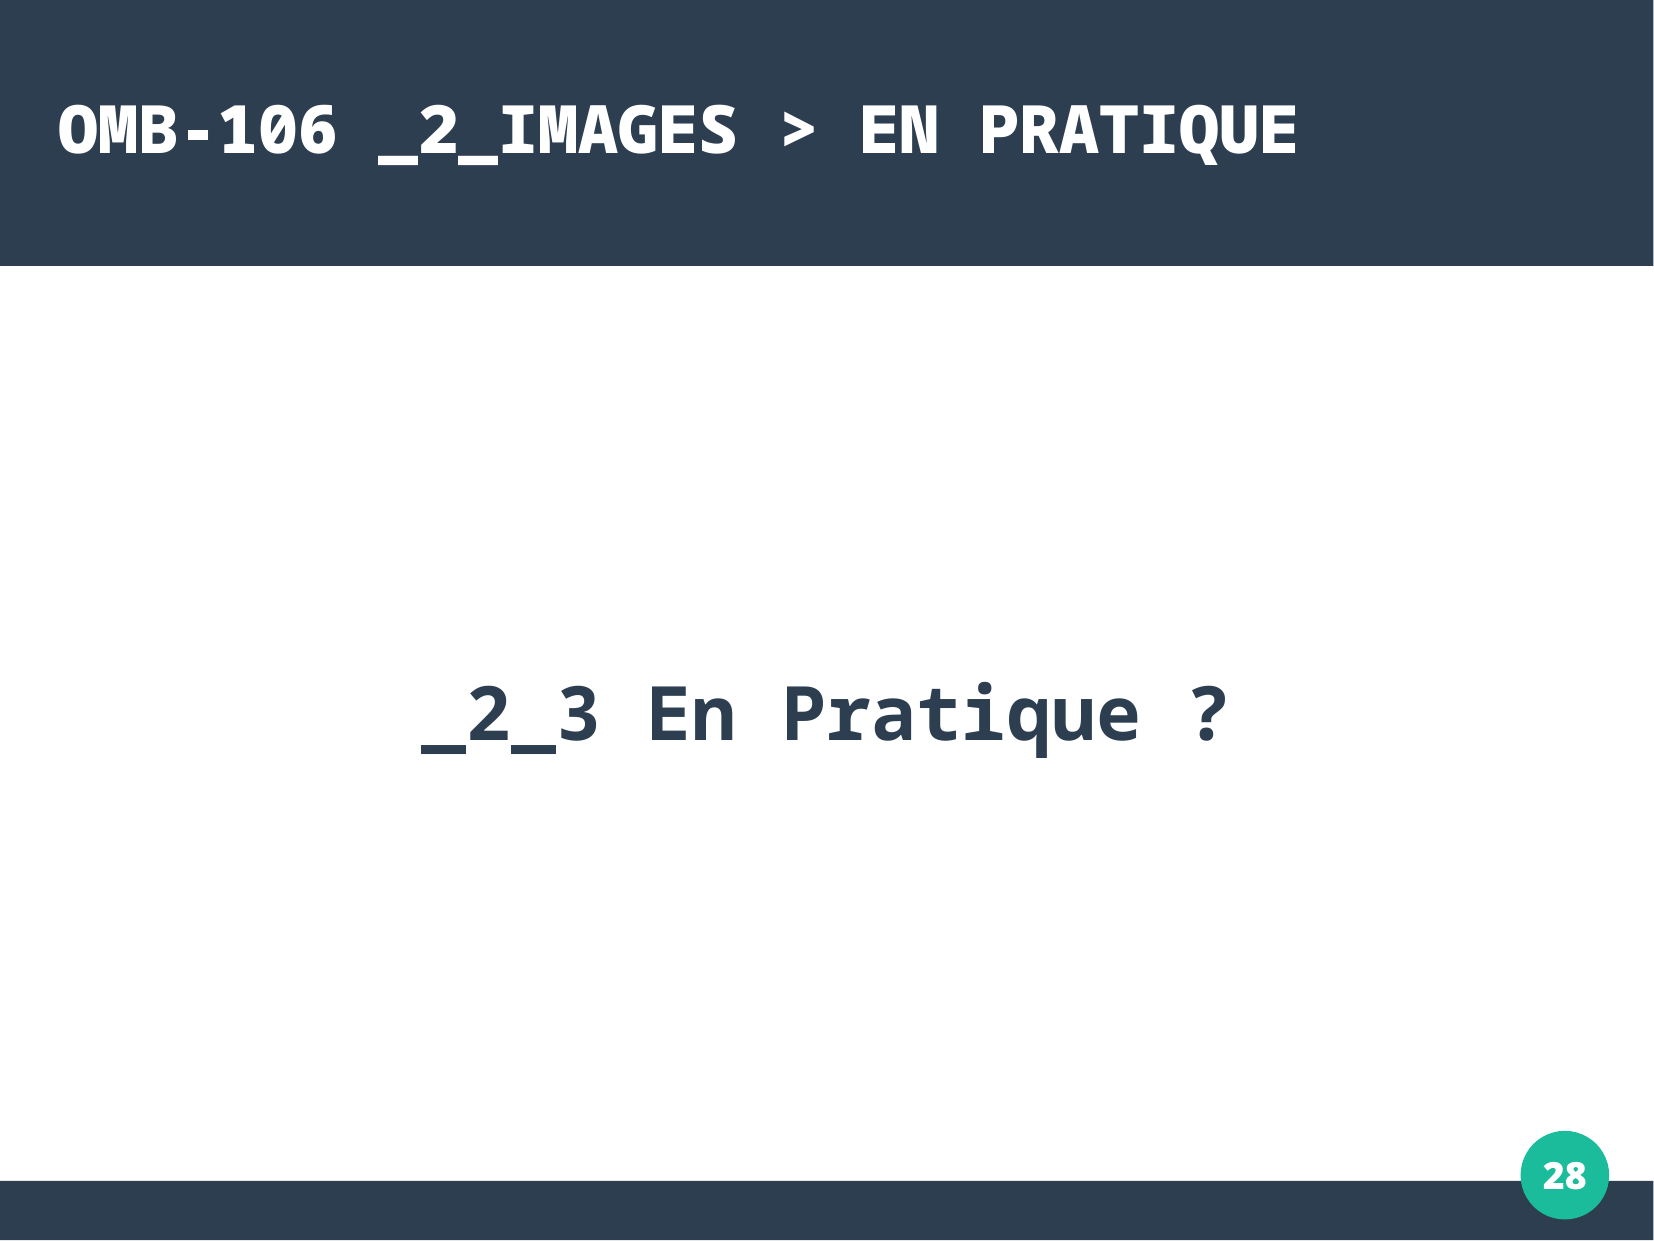

# OMB-106 _2_IMAGES > EN PRATIQUE
_2_3 En Pratique ?
28